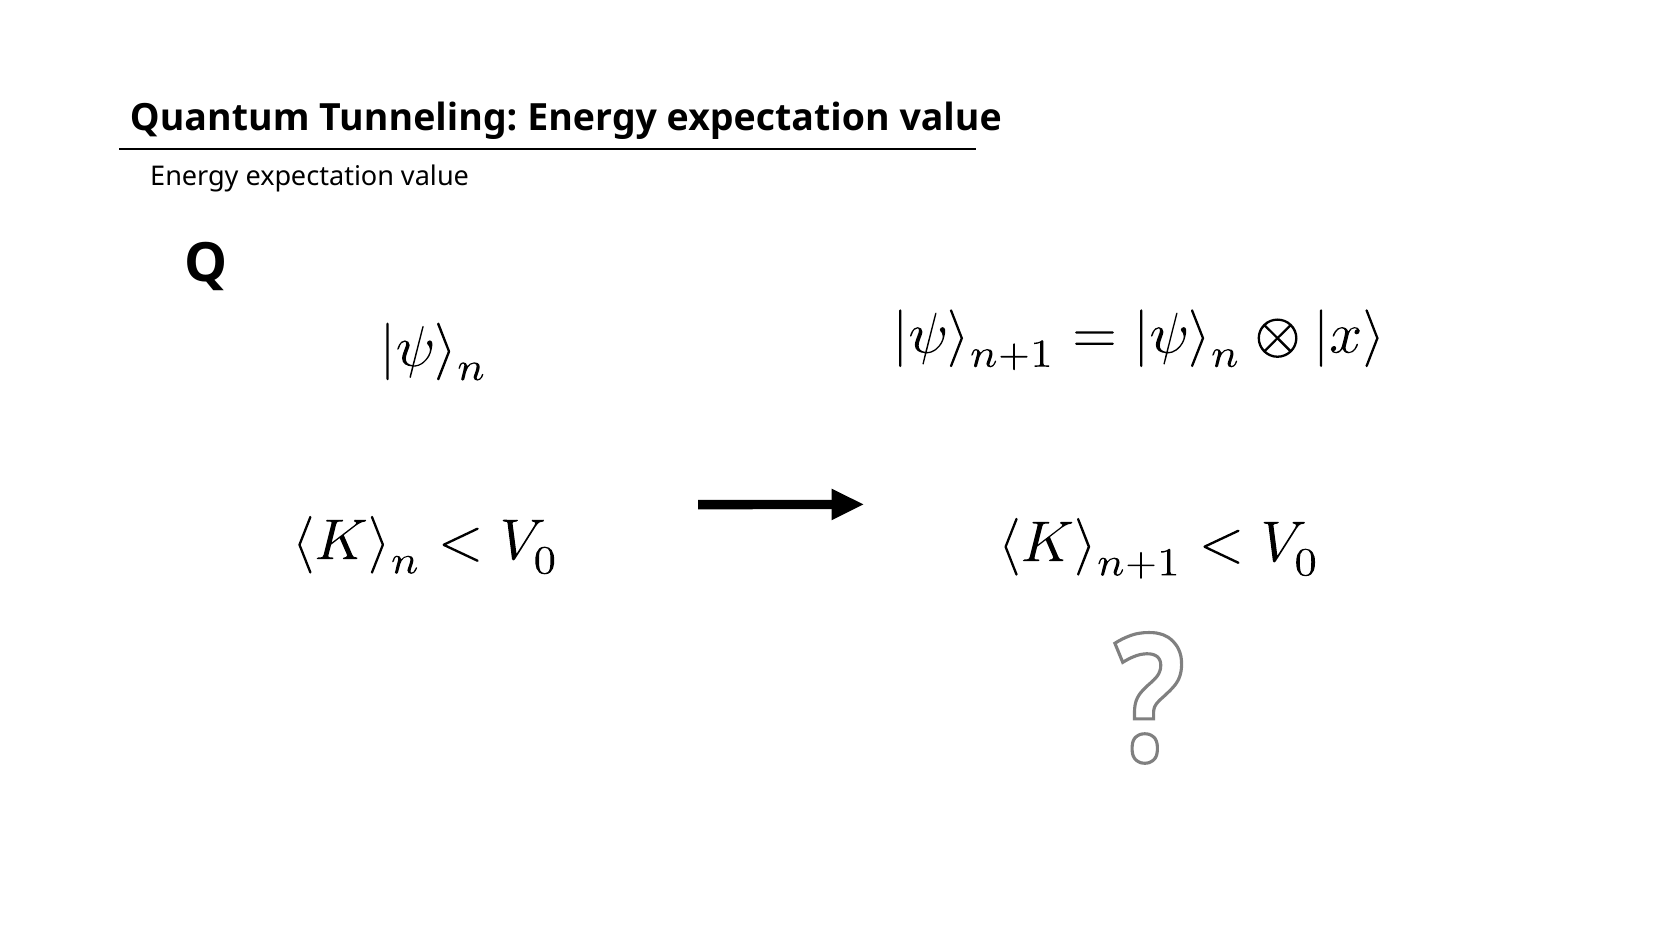

Quantum Tunneling: Energy expectation value
Energy expectation value
Q
?